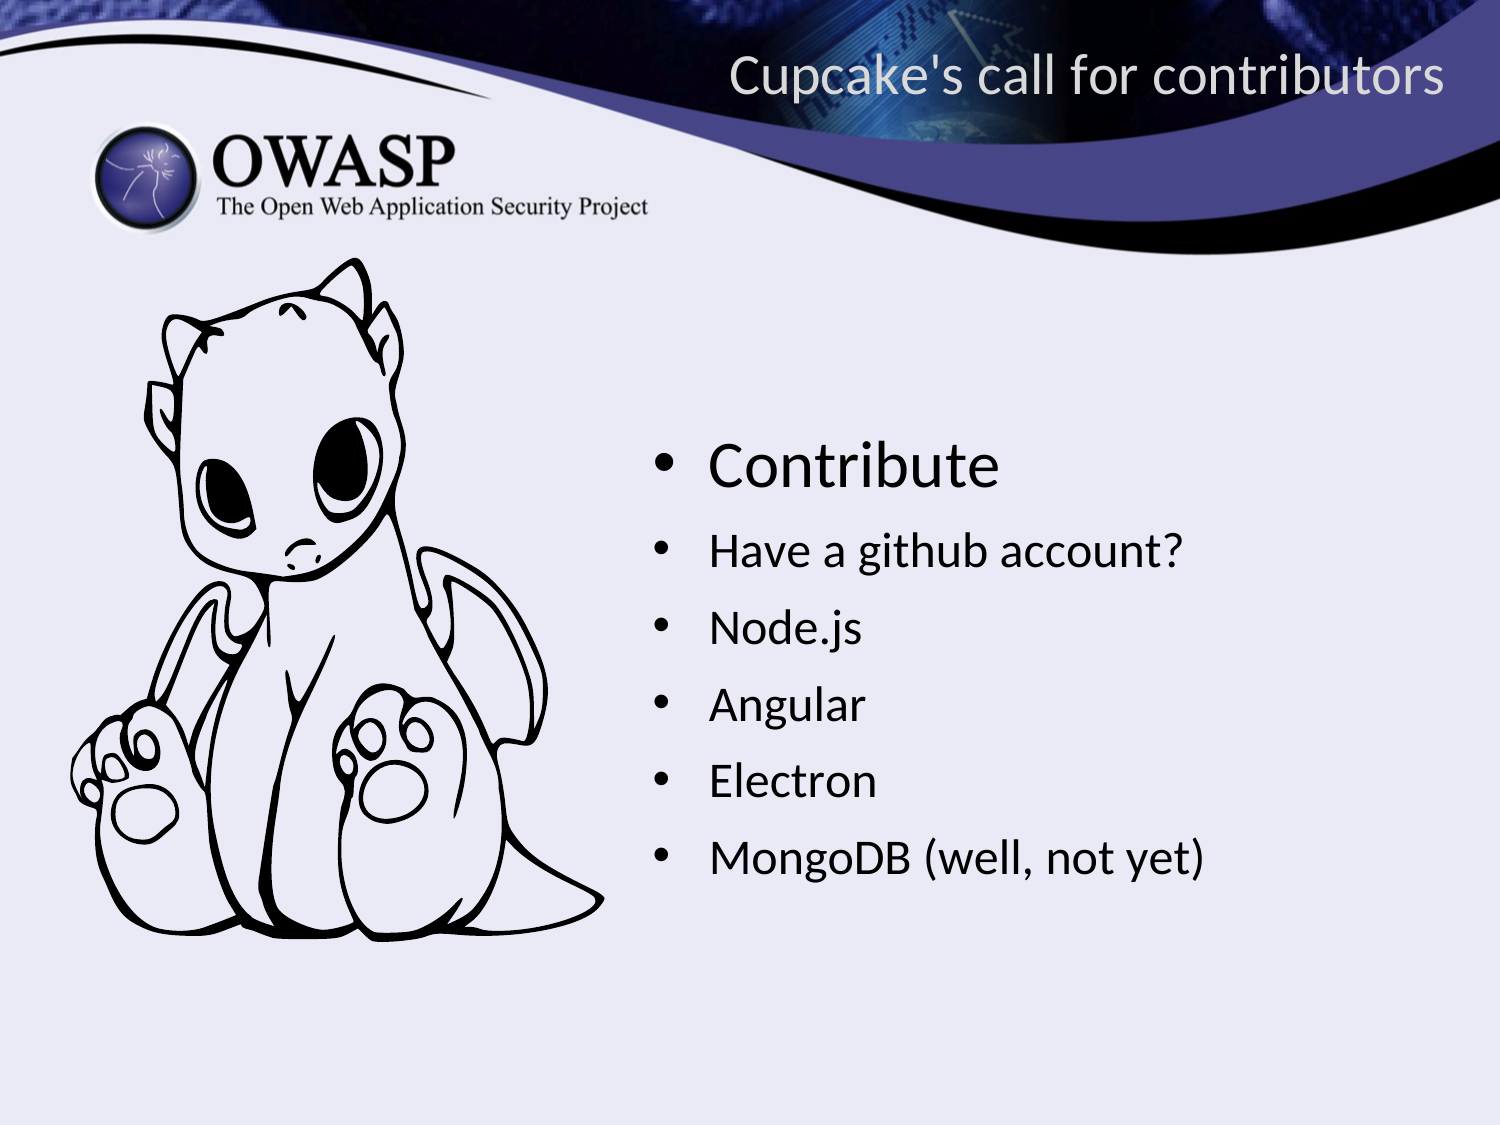

Cupcake's call for contributors
#
Contribute
Have a github account?
Node.js
Angular
Electron
MongoDB (well, not yet)